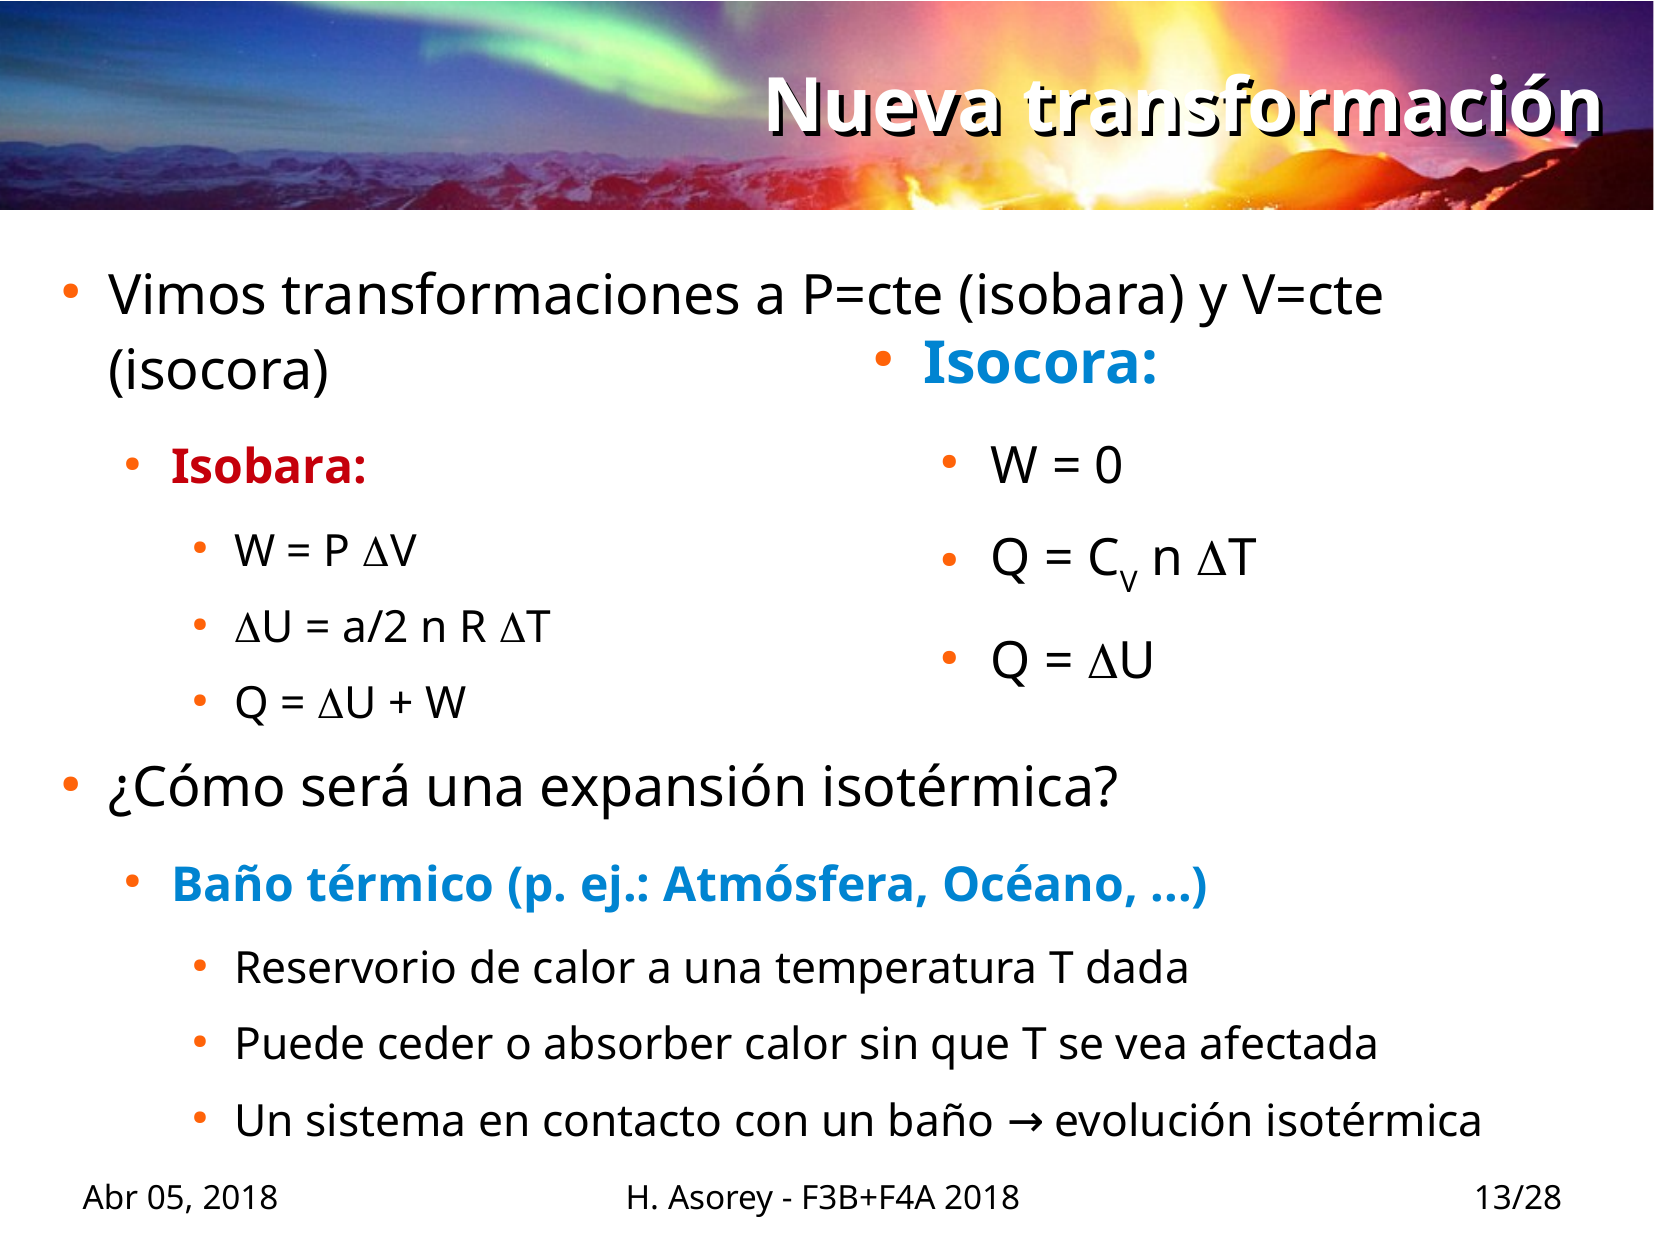

# Nueva transformación
Vimos transformaciones a P=cte (isobara) y V=cte (isocora)
Isobara:
W = P DV
DU = a/2 n R DT
Q = DU + W
¿Cómo será una expansión isotérmica?
Baño térmico (p. ej.: Atmósfera, Océano, ...)
Reservorio de calor a una temperatura T dada
Puede ceder o absorber calor sin que T se vea afectada
Un sistema en contacto con un baño → evolución isotérmica
Isocora:
W = 0
Q = CV n DT
Q = DU
Abr 05, 2018
H. Asorey - F3B+F4A 2018
13